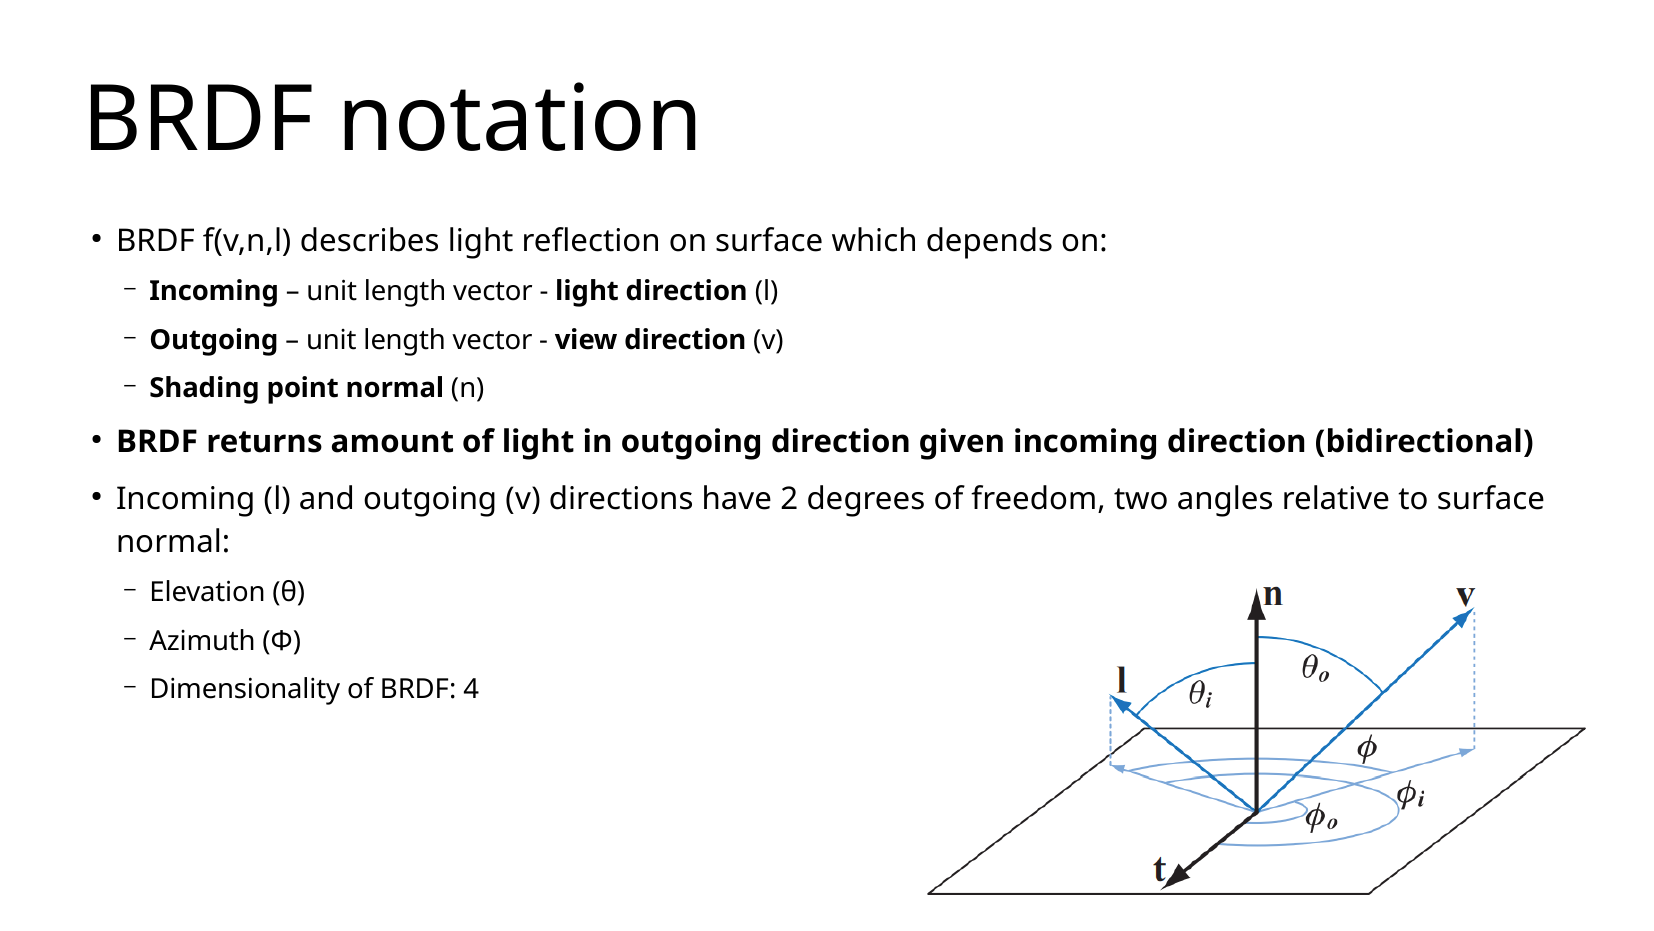

# BRDF notation
BRDF f(v,n,l) describes light reflection on surface which depends on:
Incoming – unit length vector - light direction (l)
Outgoing – unit length vector - view direction (v)
Shading point normal (n)
BRDF returns amount of light in outgoing direction given incoming direction (bidirectional)
Incoming (l) and outgoing (v) directions have 2 degrees of freedom, two angles relative to surface normal:
Elevation (θ)
Azimuth (Φ)
Dimensionality of BRDF: 4
68